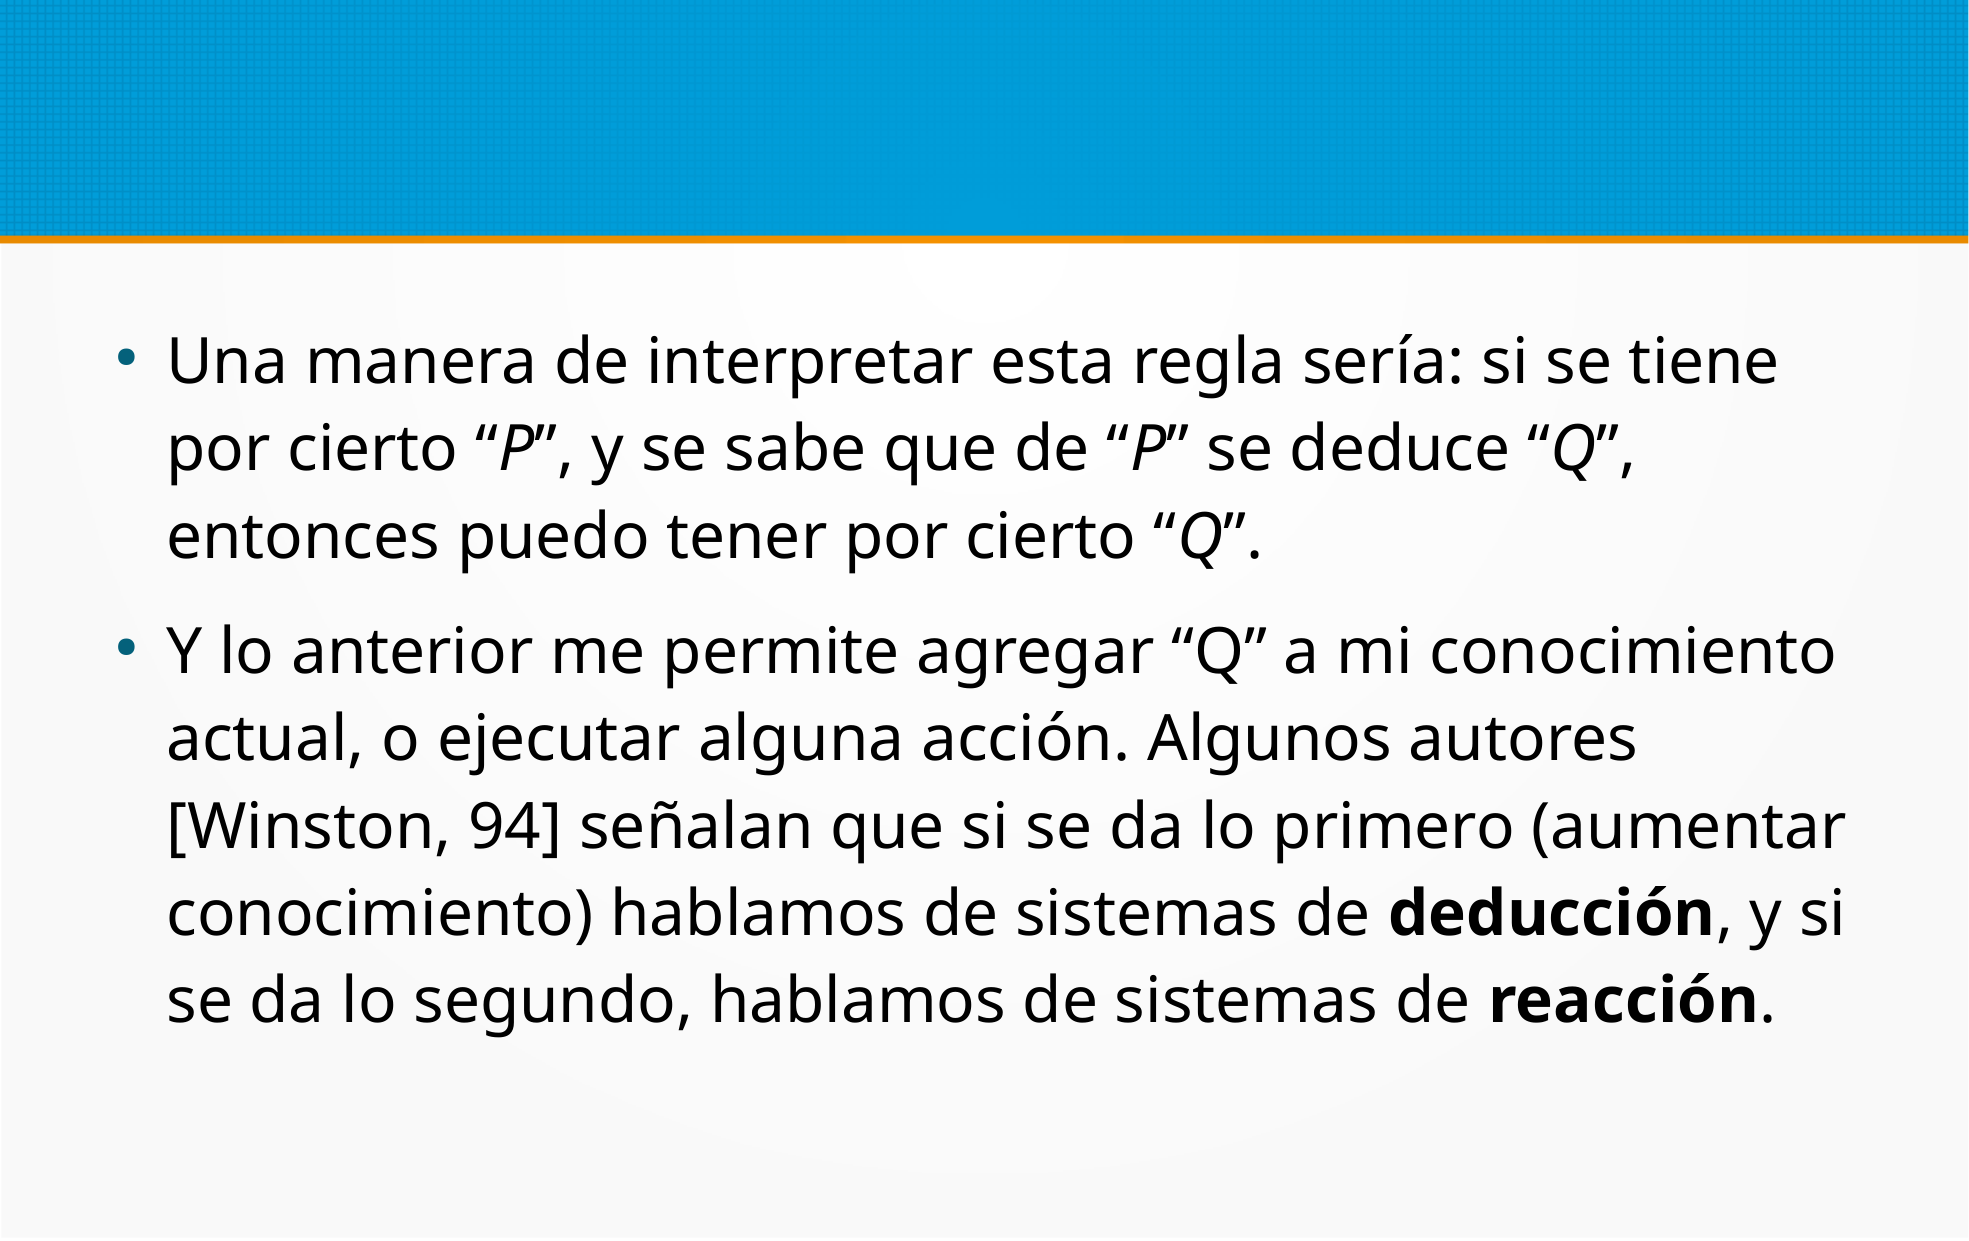

#
Una manera de interpretar esta regla sería: si se tiene por cierto “P”, y se sabe que de “P” se deduce “Q”, entonces puedo tener por cierto “Q”.
Y lo anterior me permite agregar “Q” a mi conocimiento actual, o ejecutar alguna acción. Algunos autores [Winston, 94] señalan que si se da lo primero (aumentar conocimiento) hablamos de sistemas de deducción, y si se da lo segundo, hablamos de sistemas de reacción.